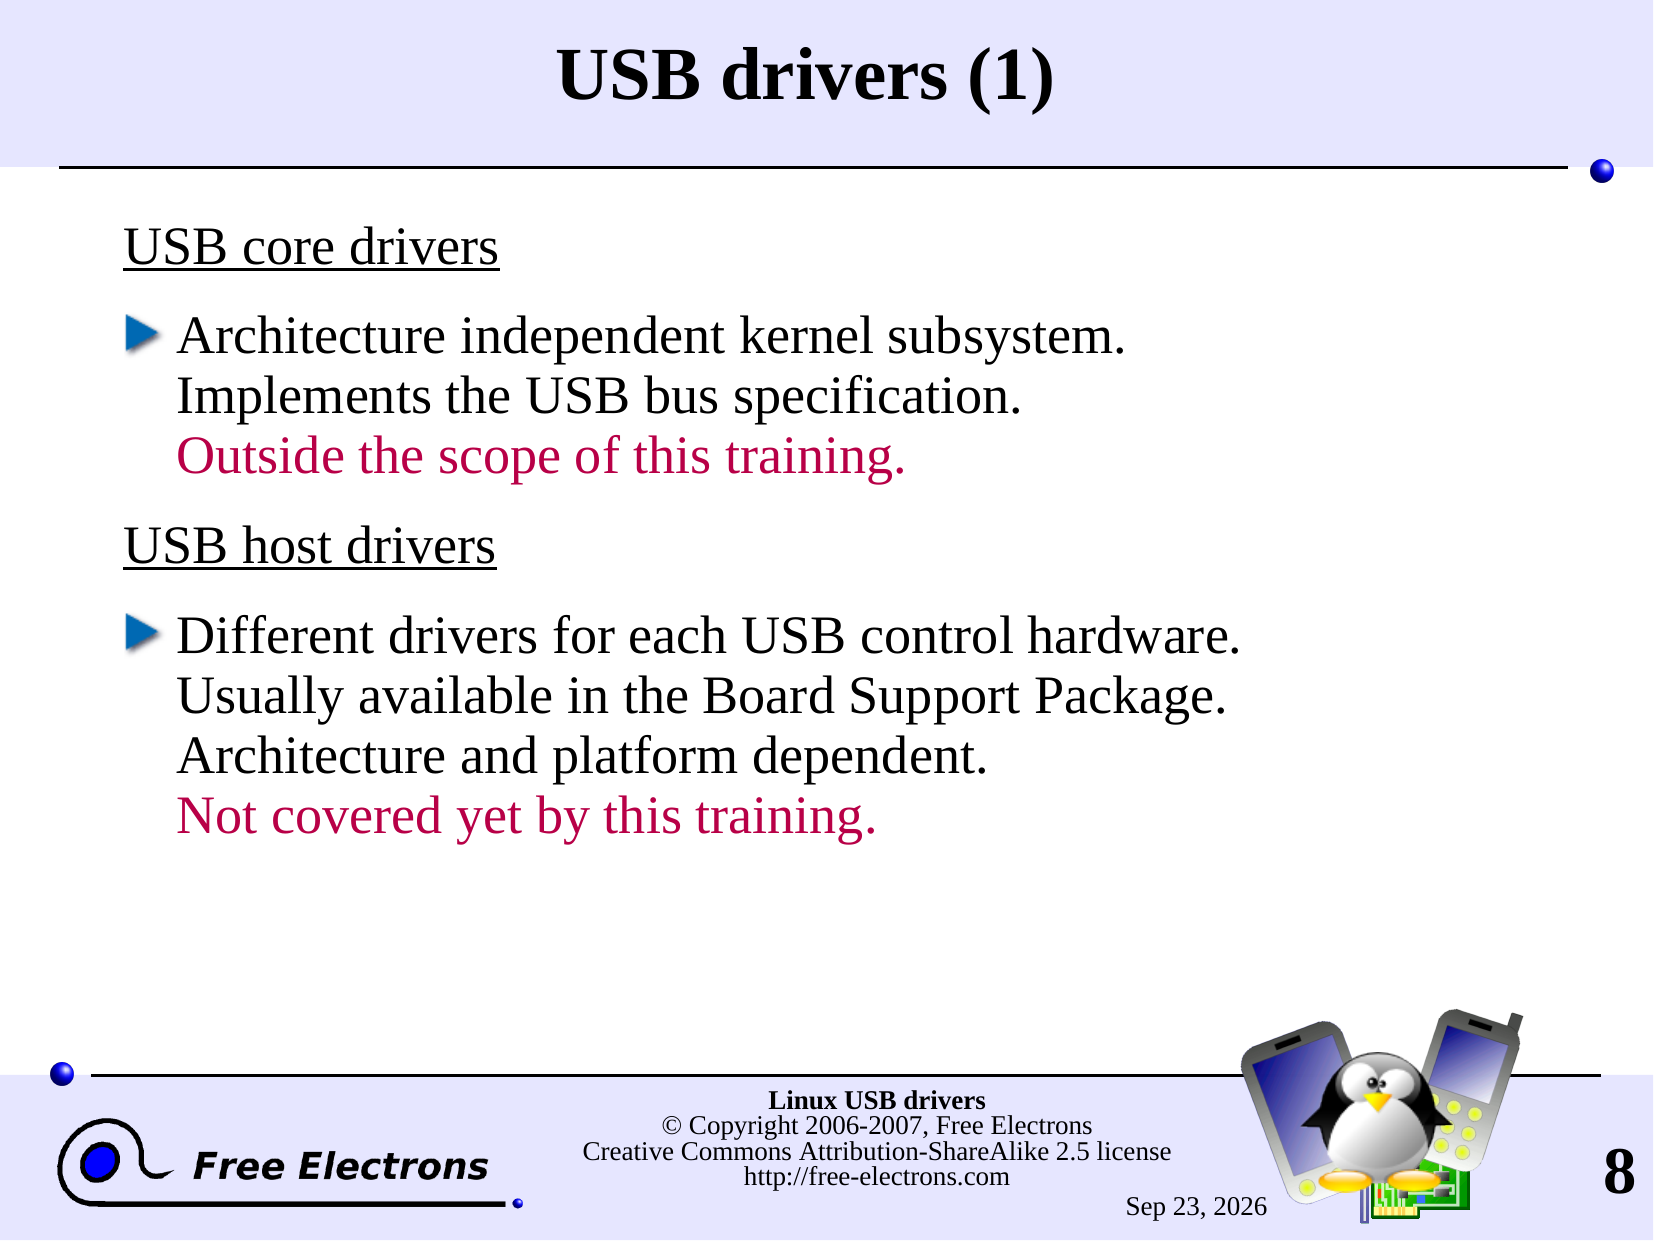

# USB drivers (1)
USB core drivers
Architecture independent kernel subsystem.
Implements the USB bus specification.
Outside the scope of this training.
USB host drivers
Different drivers for each USB control hardware.
Usually available in the Board Support Package.
Architecture and platform dependent.
Not covered yet by this training.